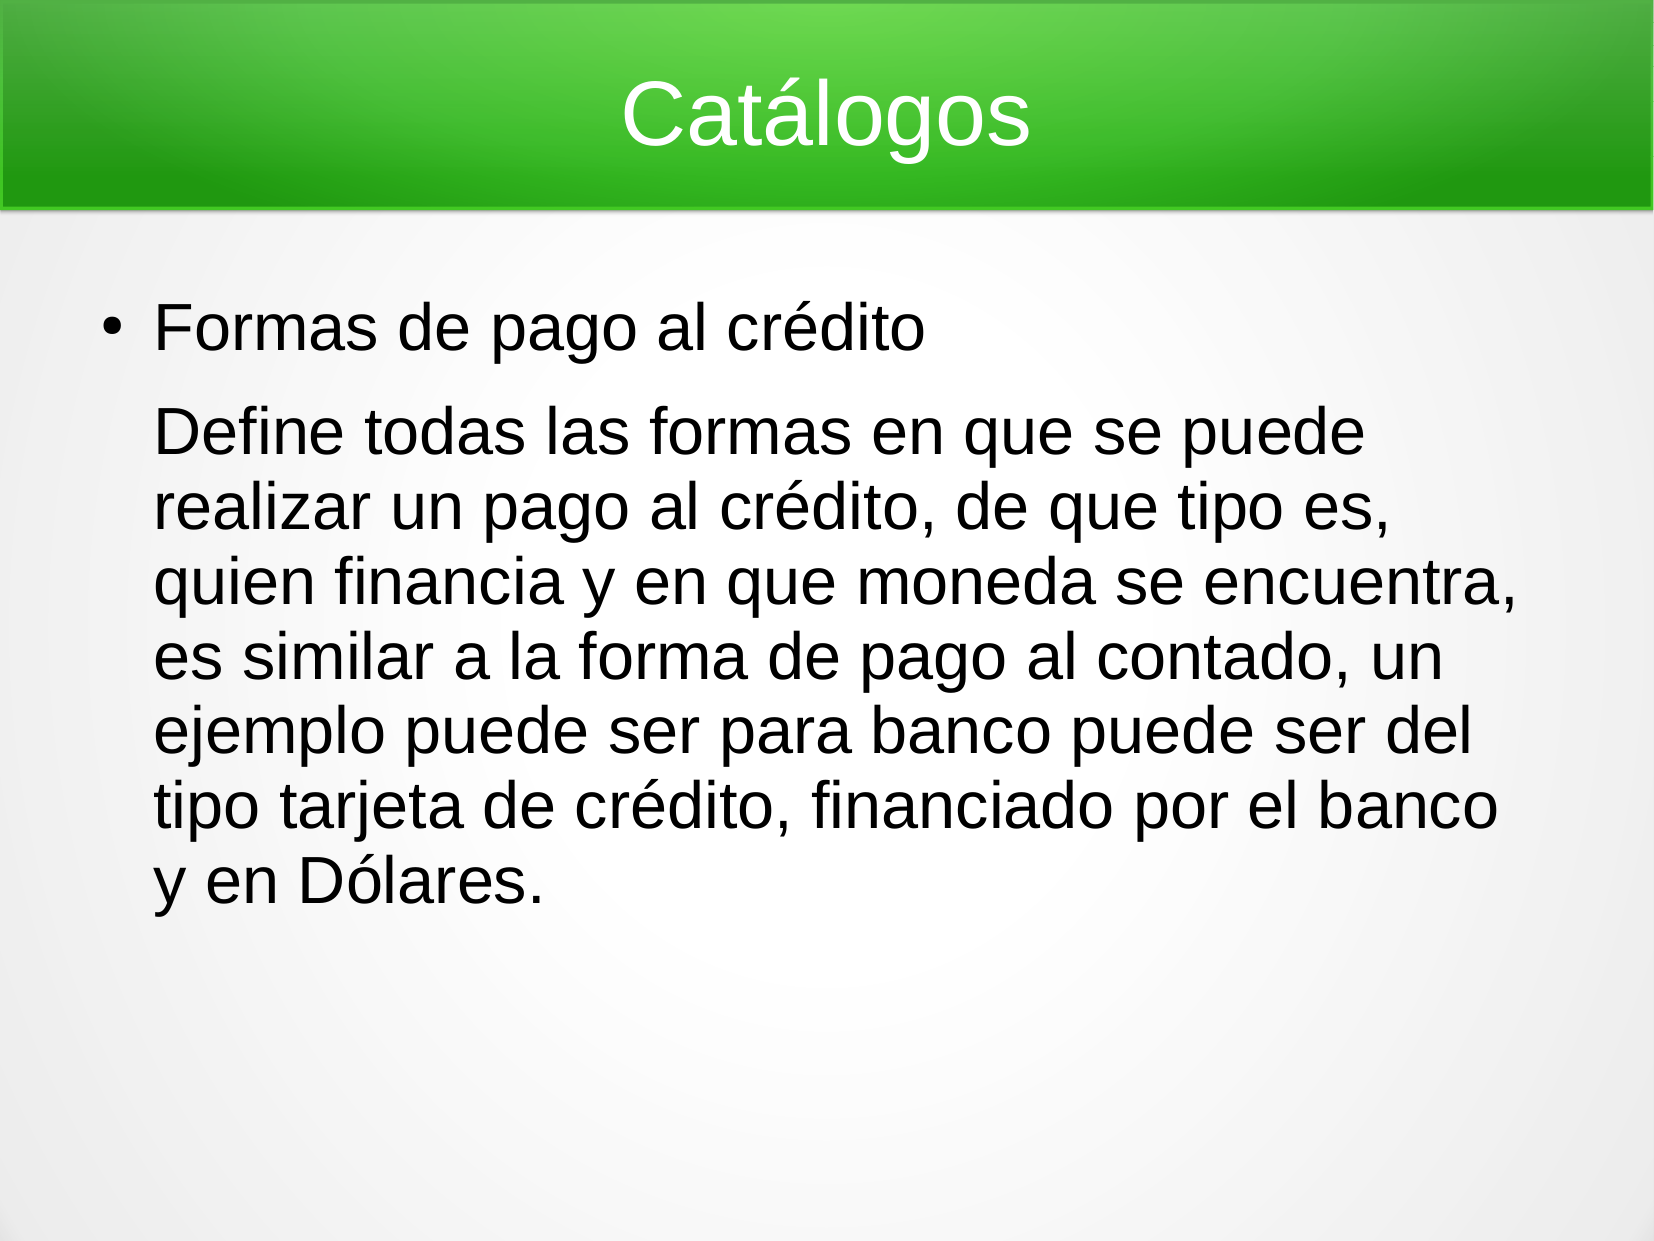

# Catálogos
Formas de pago al crédito
Define todas las formas en que se puede realizar un pago al crédito, de que tipo es, quien financia y en que moneda se encuentra, es similar a la forma de pago al contado, un ejemplo puede ser para banco puede ser del tipo tarjeta de crédito, financiado por el banco y en Dólares.